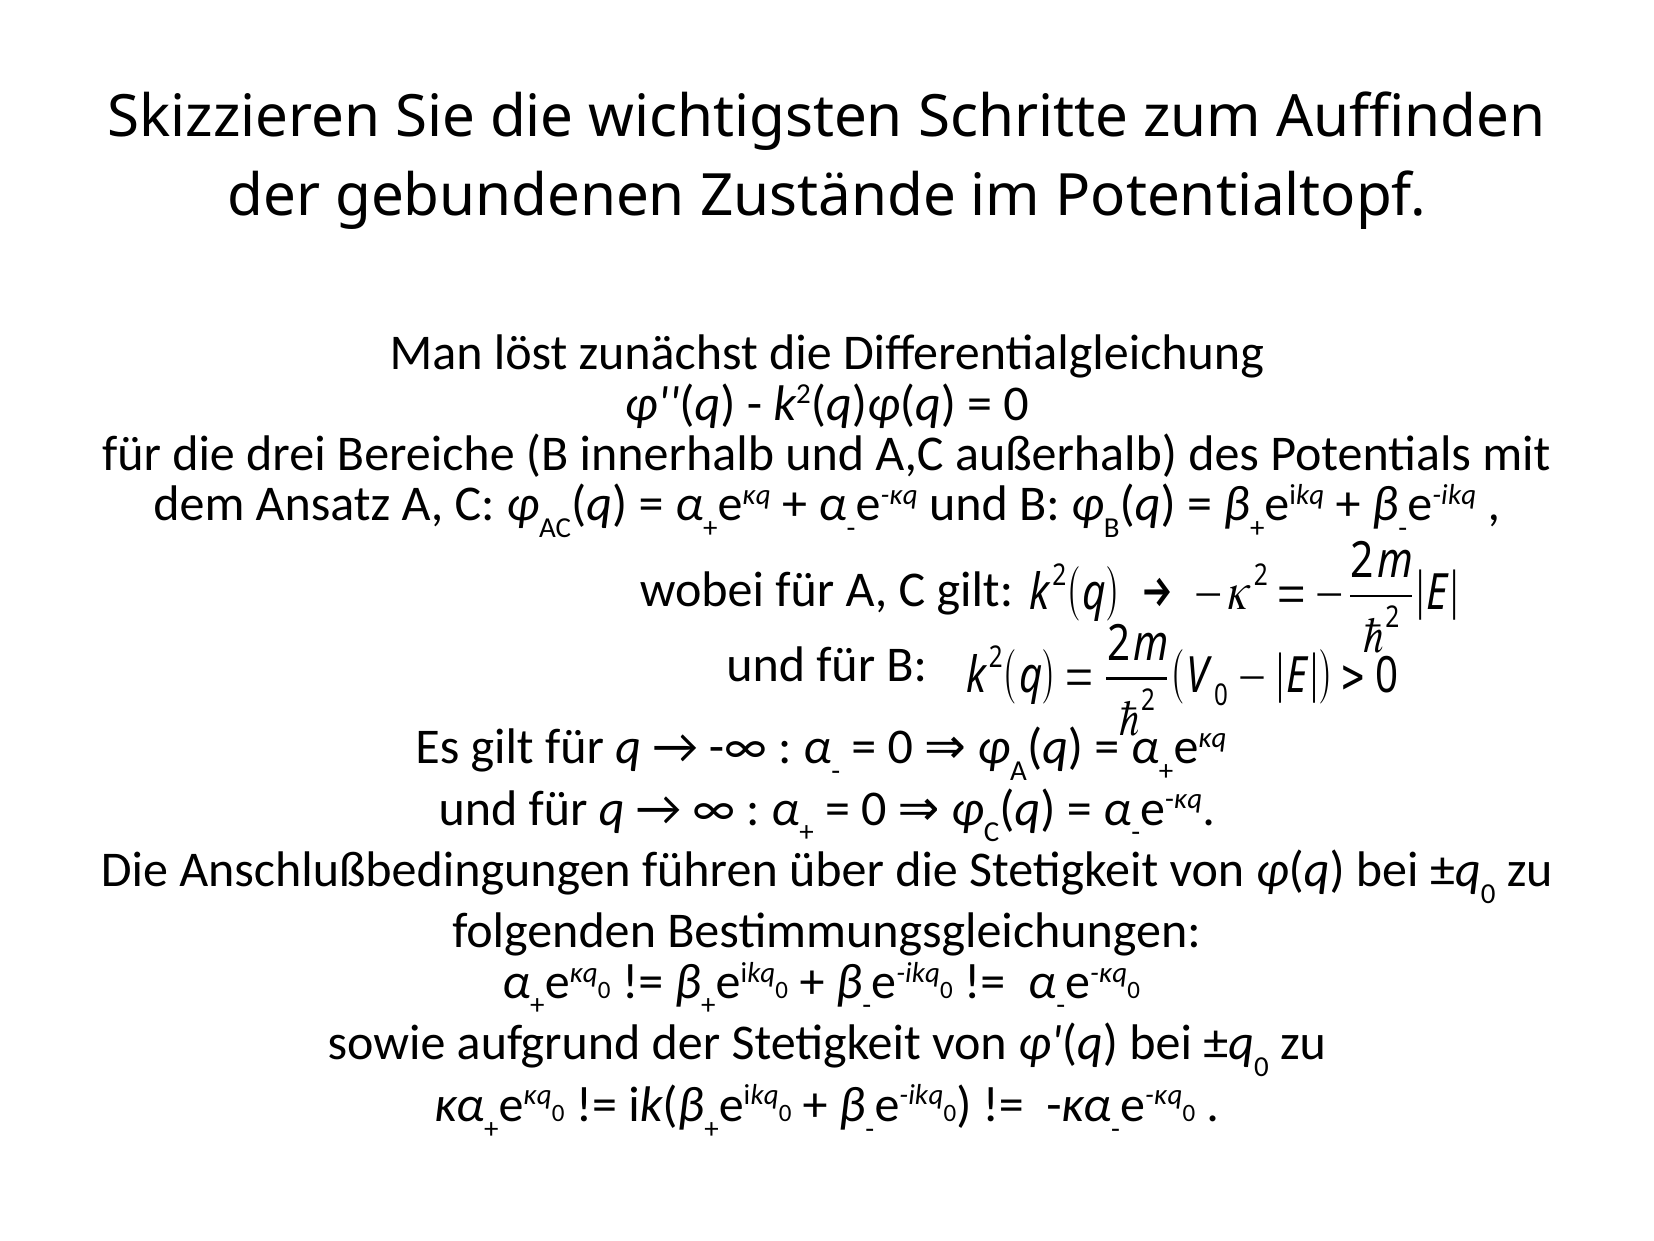

# Skizzieren Sie die wichtigsten Schritte zum Auffinden der gebundenen Zustände im Potentialtopf.
Man löst zunächst die Differentialgleichung
φ''(q) - k2(q)φ(q) = 0
für die drei Bereiche (B innerhalb und A,C außerhalb) des Potentials mit dem Ansatz A, C: φAC(q) = α+eκq + α-e-κq und B: φB(q) = β+eikq + β-e-ikq ,
wobei für A, C gilt:
und für B:
Es gilt für q → -∞ : α- = 0 ⇒ φA(q) = α+eκq
und für q → ∞ : α+ = 0 ⇒ φC(q) = α-e-κq.
Die Anschlußbedingungen führen über die Stetigkeit von φ(q) bei ±q0 zu folgenden Bestimmungsgleichungen:
α+eκq0 != β+eikq0 + β-e-ikq0 != α-e-κq0
sowie aufgrund der Stetigkeit von φ'(q) bei ±q0 zu
κα+eκq0 != ik(β+eikq0 + β-e-ikq0) != -κα-e-κq0 .